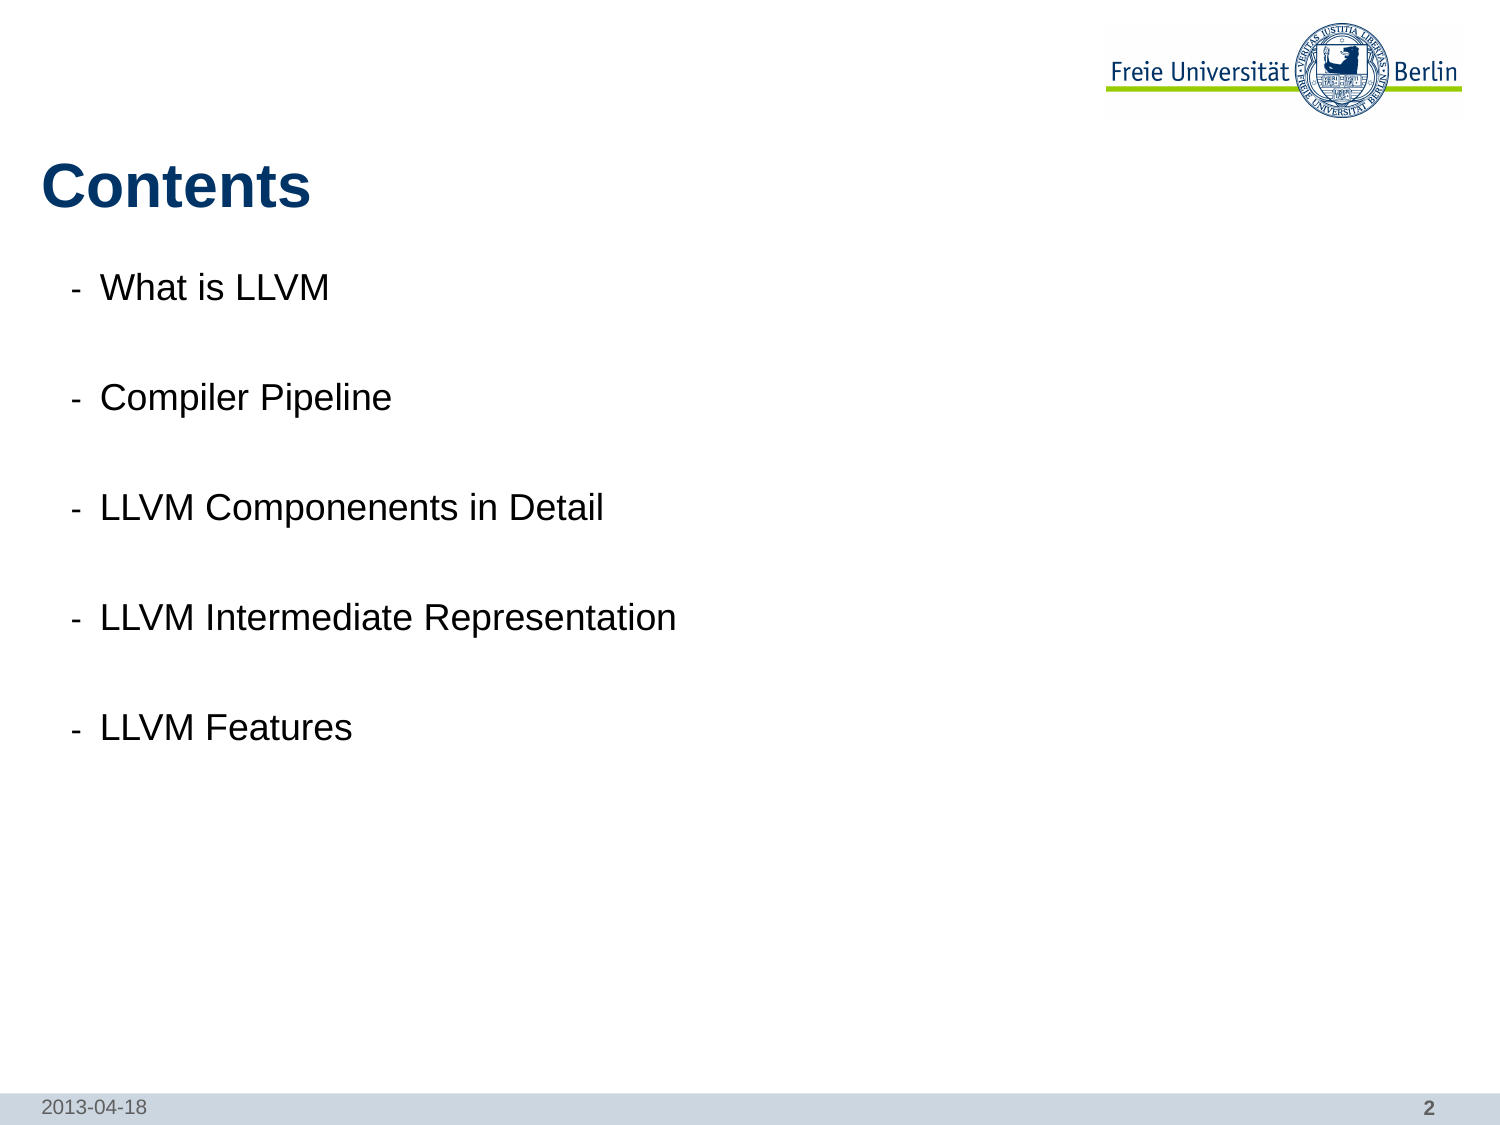

# Contents
What is LLVM
Compiler Pipeline
LLVM Componenents in Detail
LLVM Intermediate Representation
LLVM Features